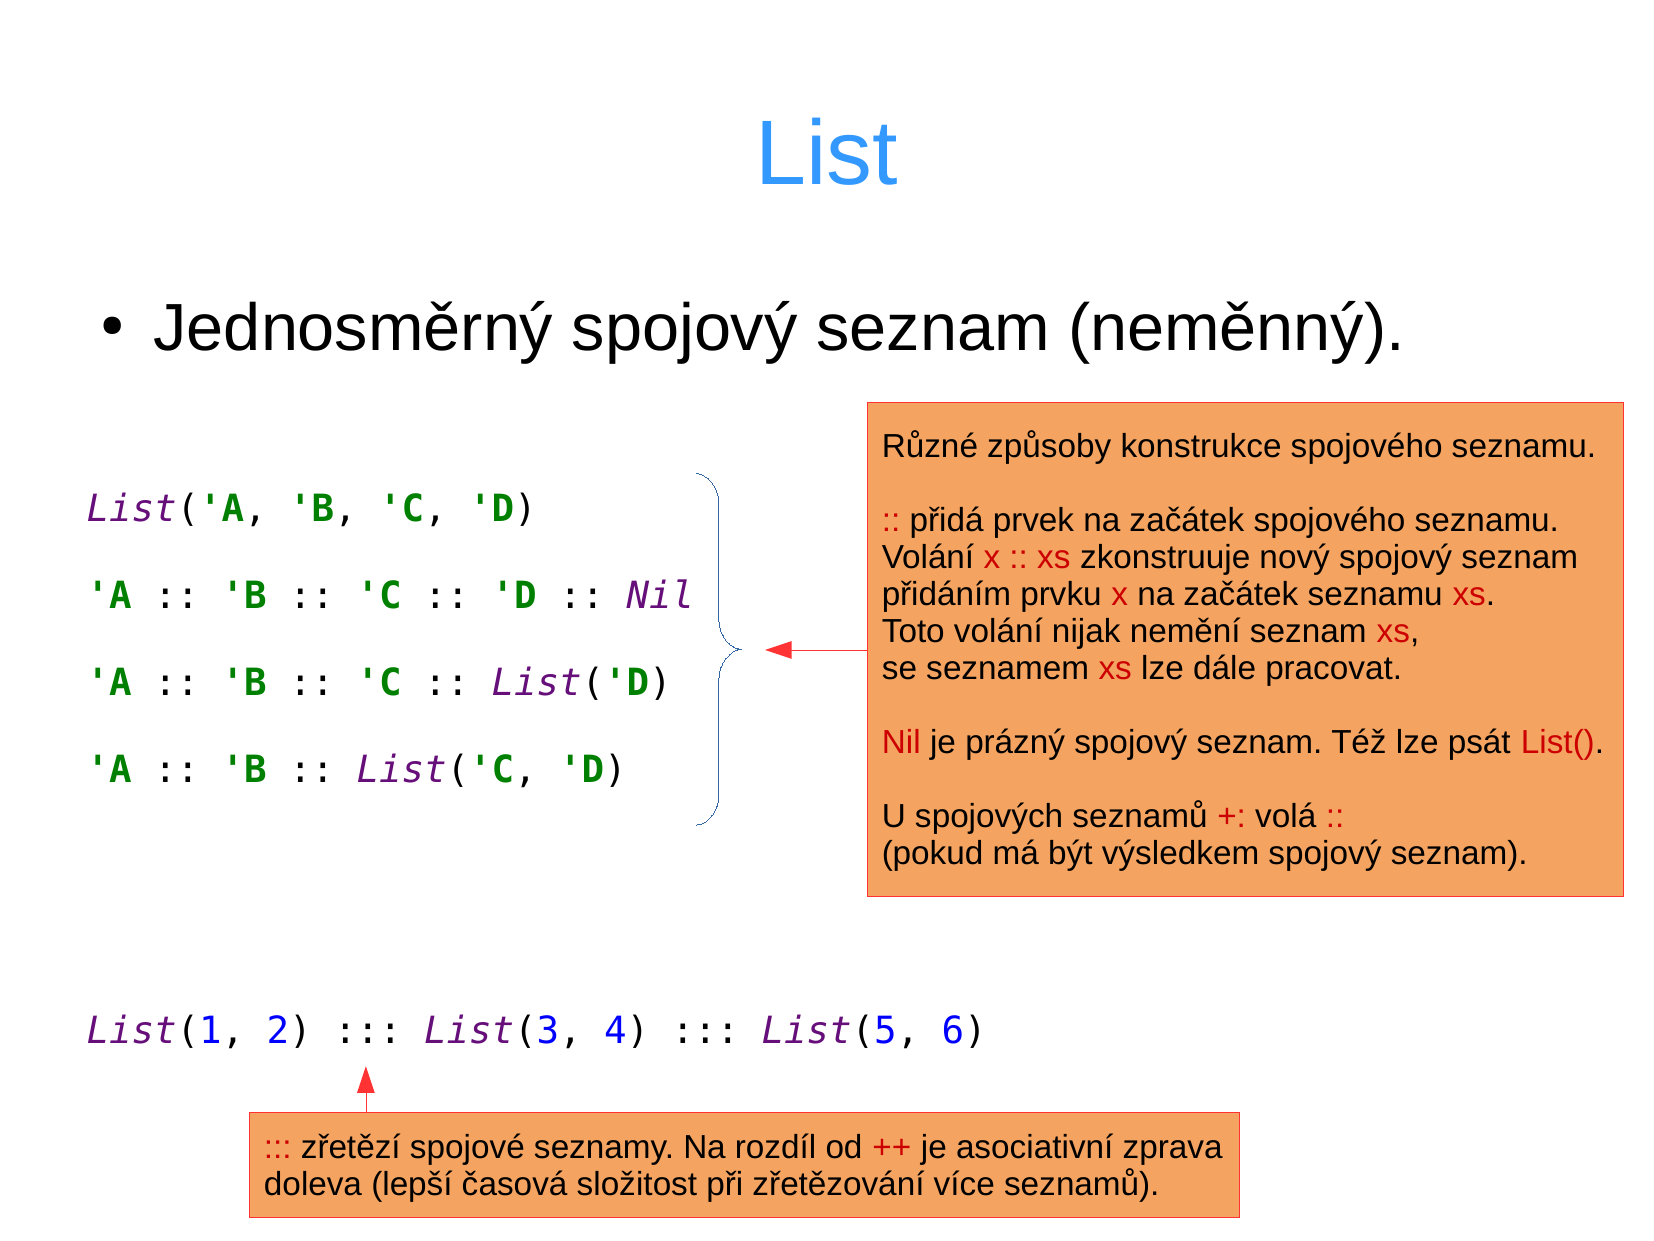

# List
Jednosměrný spojový seznam (neměnný).
Různé způsoby konstrukce spojového seznamu.
:: přidá prvek na začátek spojového seznamu.
Volání x :: xs zkonstruuje nový spojový seznam
přidáním prvku x na začátek seznamu xs.
Toto volání nijak nemění seznam xs,
se seznamem xs lze dále pracovat.
Nil je prázný spojový seznam. Též lze psát List().
U spojových seznamů +: volá ::
(pokud má být výsledkem spojový seznam).
List('A, 'B, 'C, 'D)
'A :: 'B :: 'C :: 'D :: Nil
'A :: 'B :: 'C :: List('D)
'A :: 'B :: List('C, 'D)
List(1, 2) ::: List(3, 4) ::: List(5, 6)
::: zřetězí spojové seznamy. Na rozdíl od ++ je asociativní zprava
doleva (lepší časová složitost při zřetězování více seznamů).